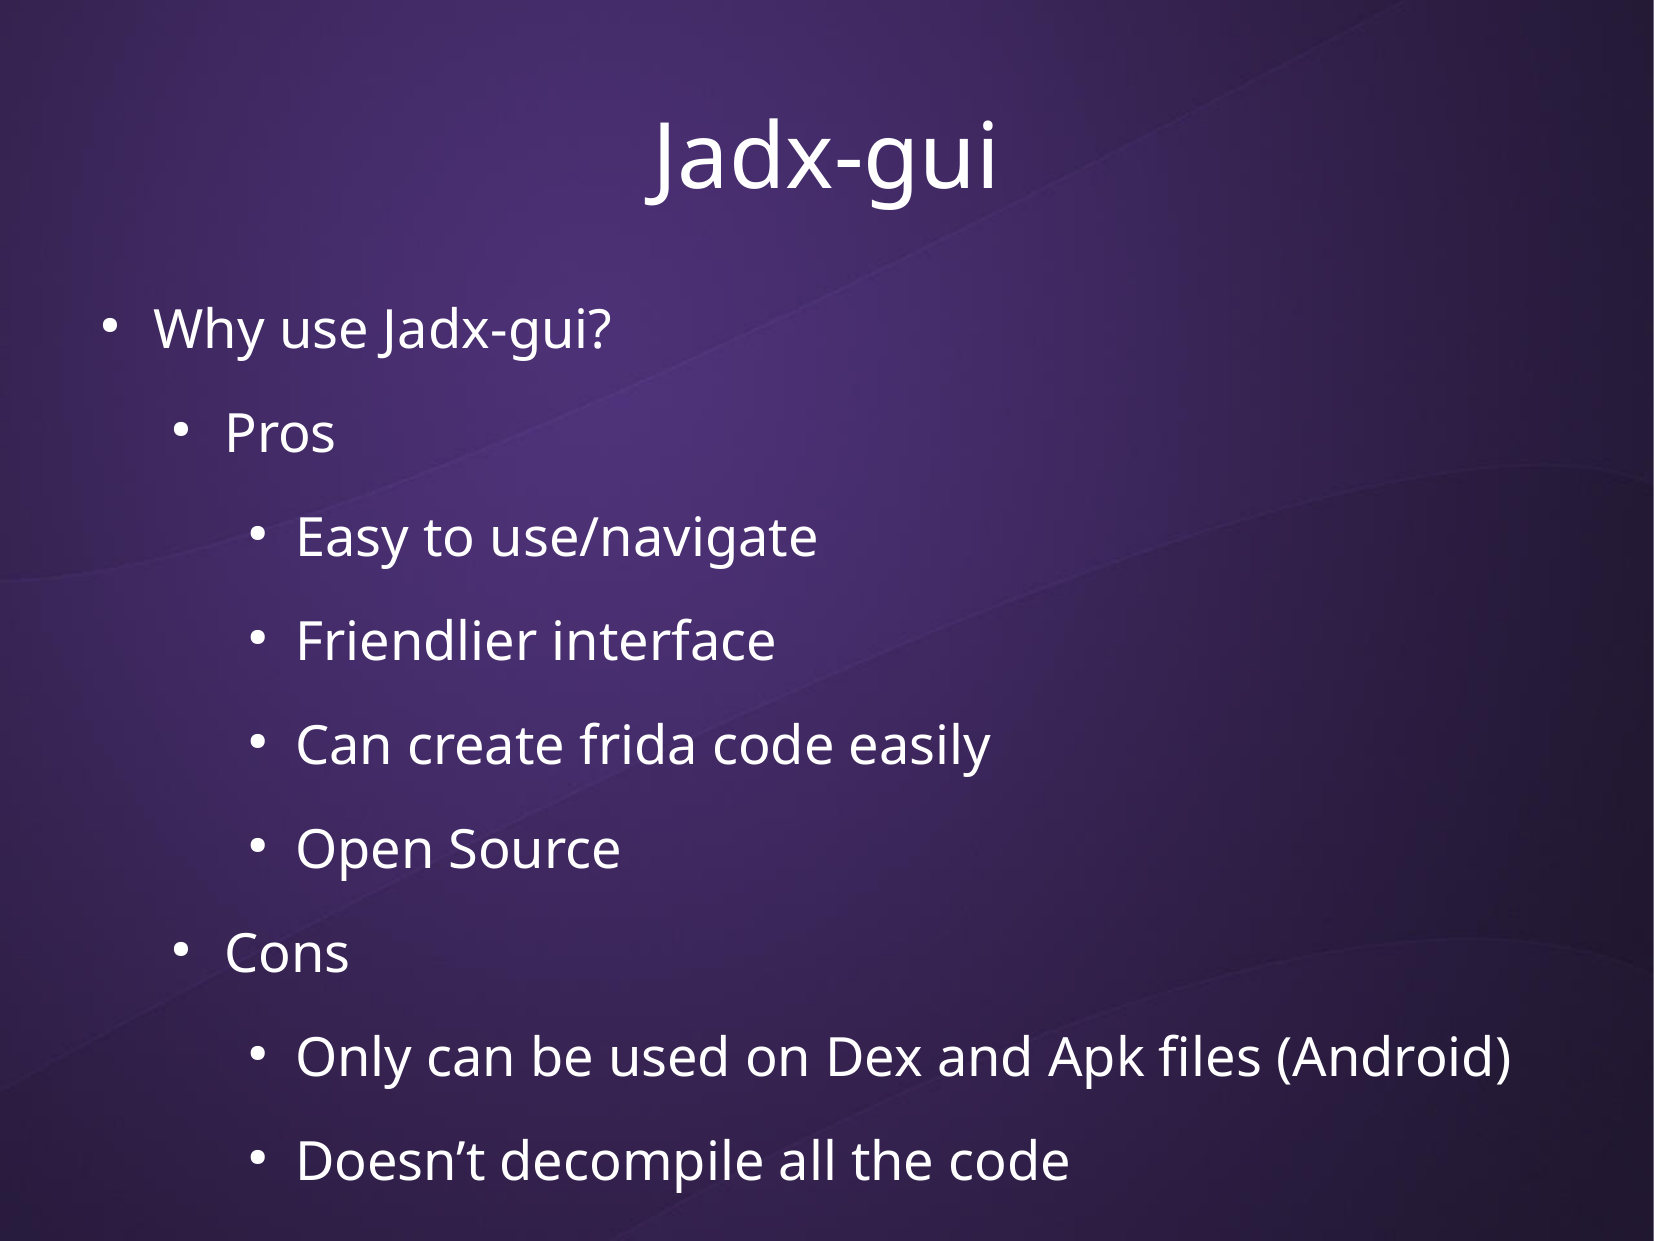

# Jadx-gui
Why use Jadx-gui?
Pros
Easy to use/navigate
Friendlier interface
Can create frida code easily
Open Source
Cons
Only can be used on Dex and Apk files (Android)
Doesn’t decompile all the code